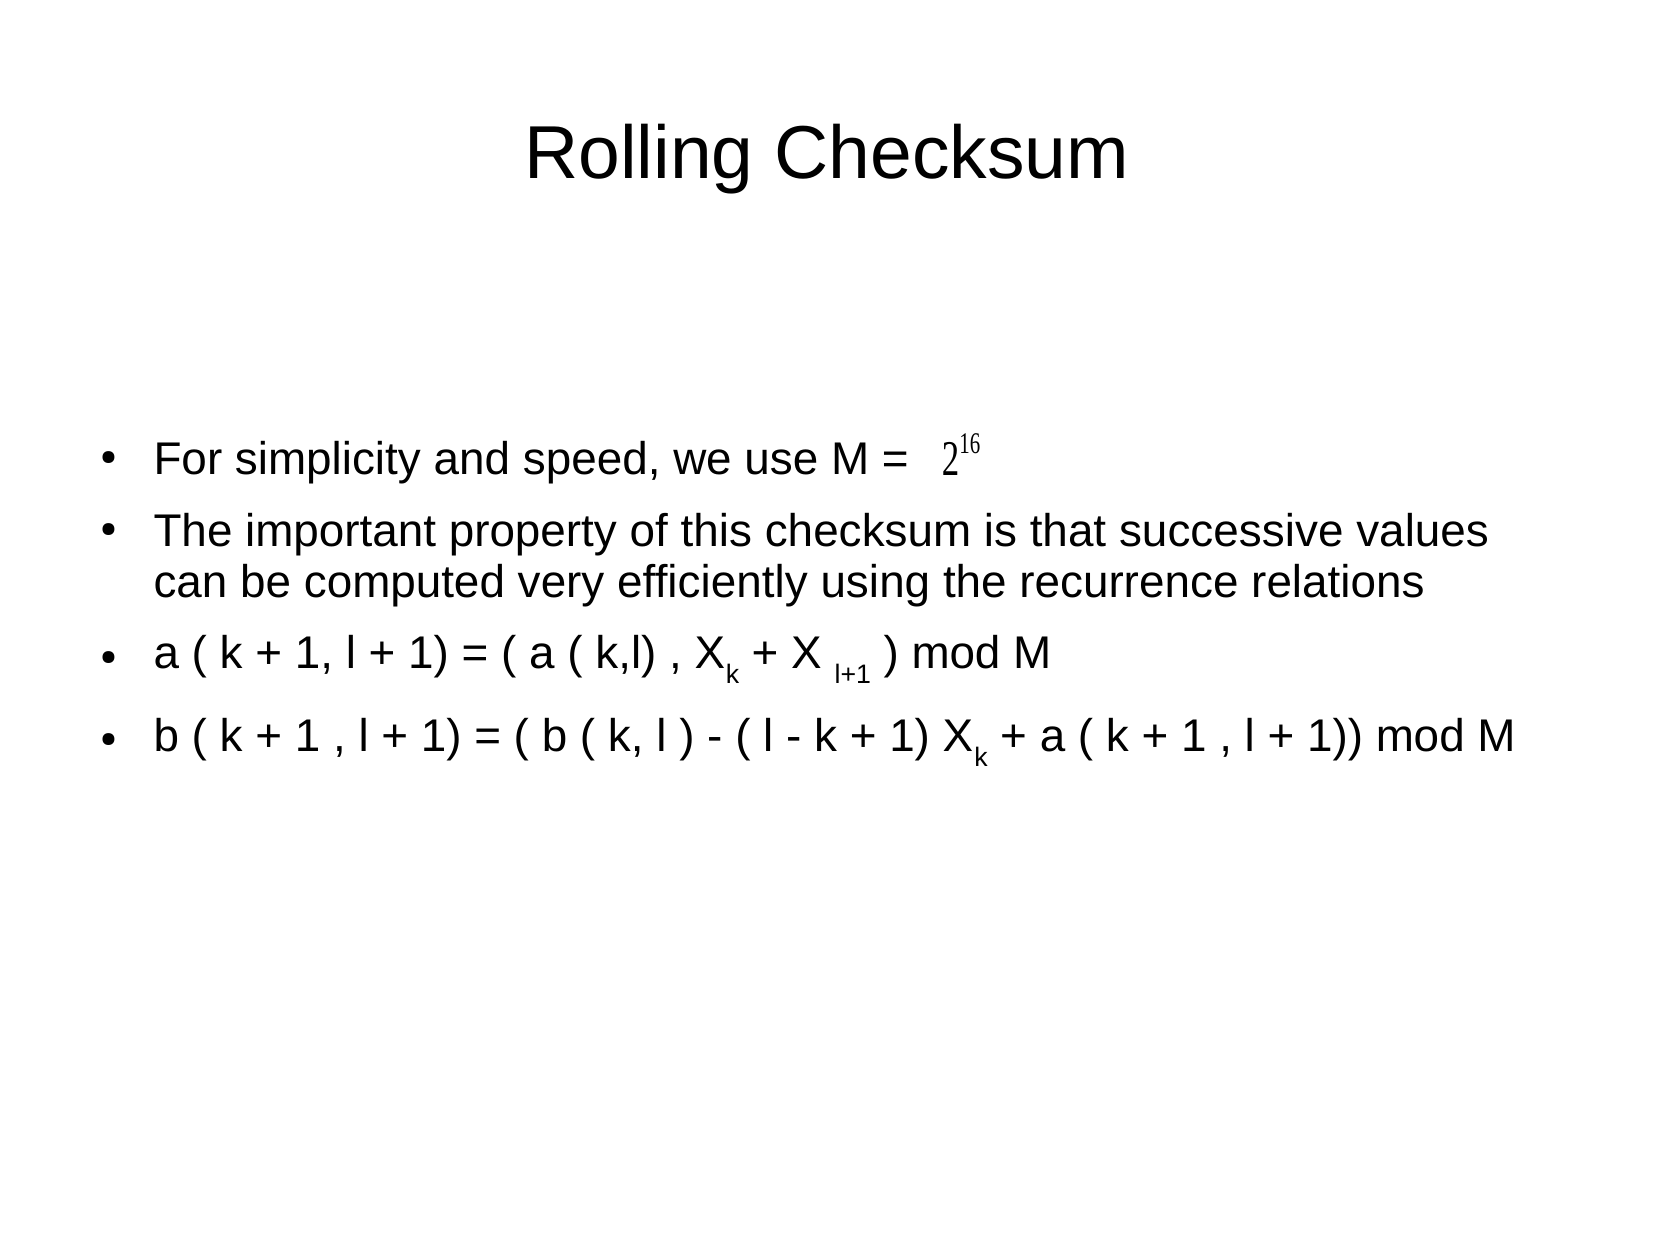

# Rolling Checksum
For simplicity and speed, we use M =
The important property of this checksum is that successive values can be computed very efficiently using the recurrence relations
a ( k + 1, l + 1) = ( a ( k,l) , Xk + X l+1 ) mod M
b ( k + 1 , l + 1) = ( b ( k, l ) - ( l - k + 1) Xk + a ( k + 1 , l + 1)) mod M